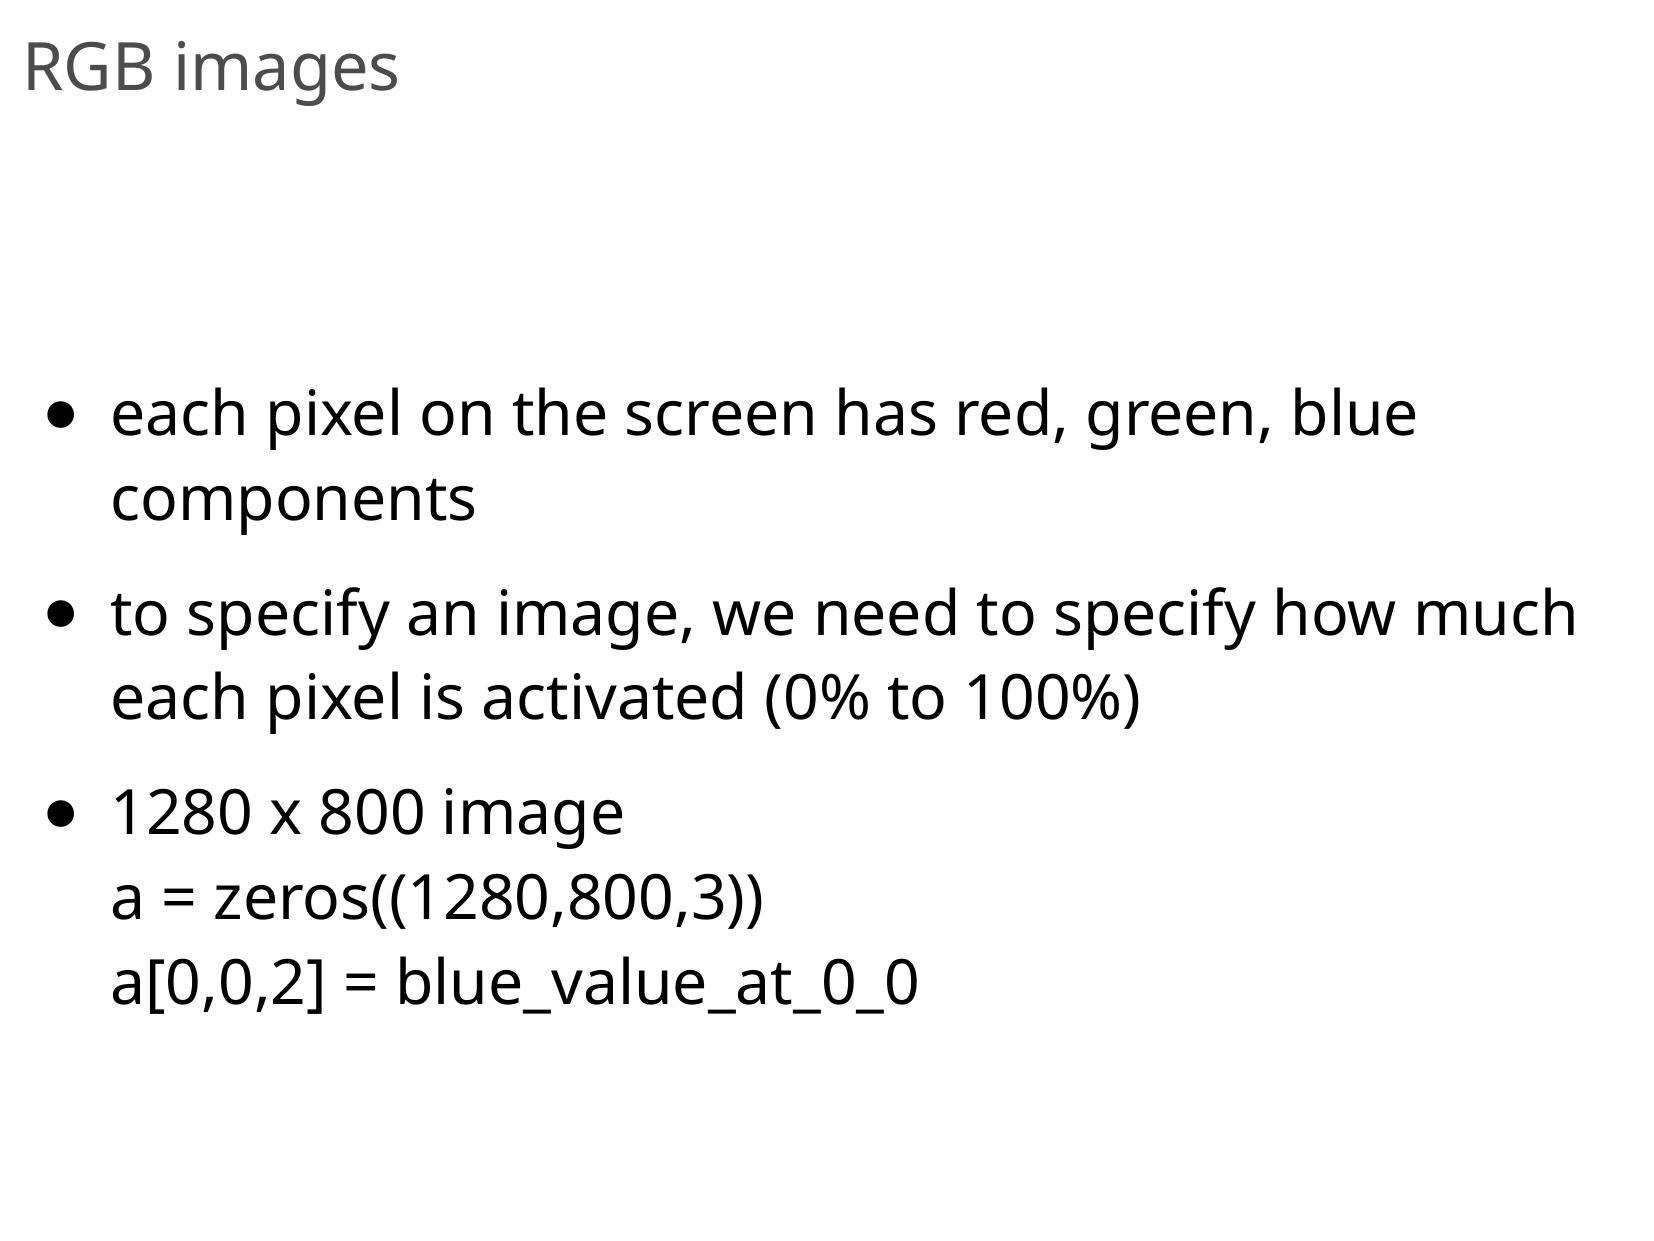

# RGB images
each pixel on the screen has red, green, blue components
to specify an image, we need to specify how much each pixel is activated (0% to 100%)
1280 x 800 image
a = zeros((1280,800,3))
a[0,0,2] = blue_value_at_0_0